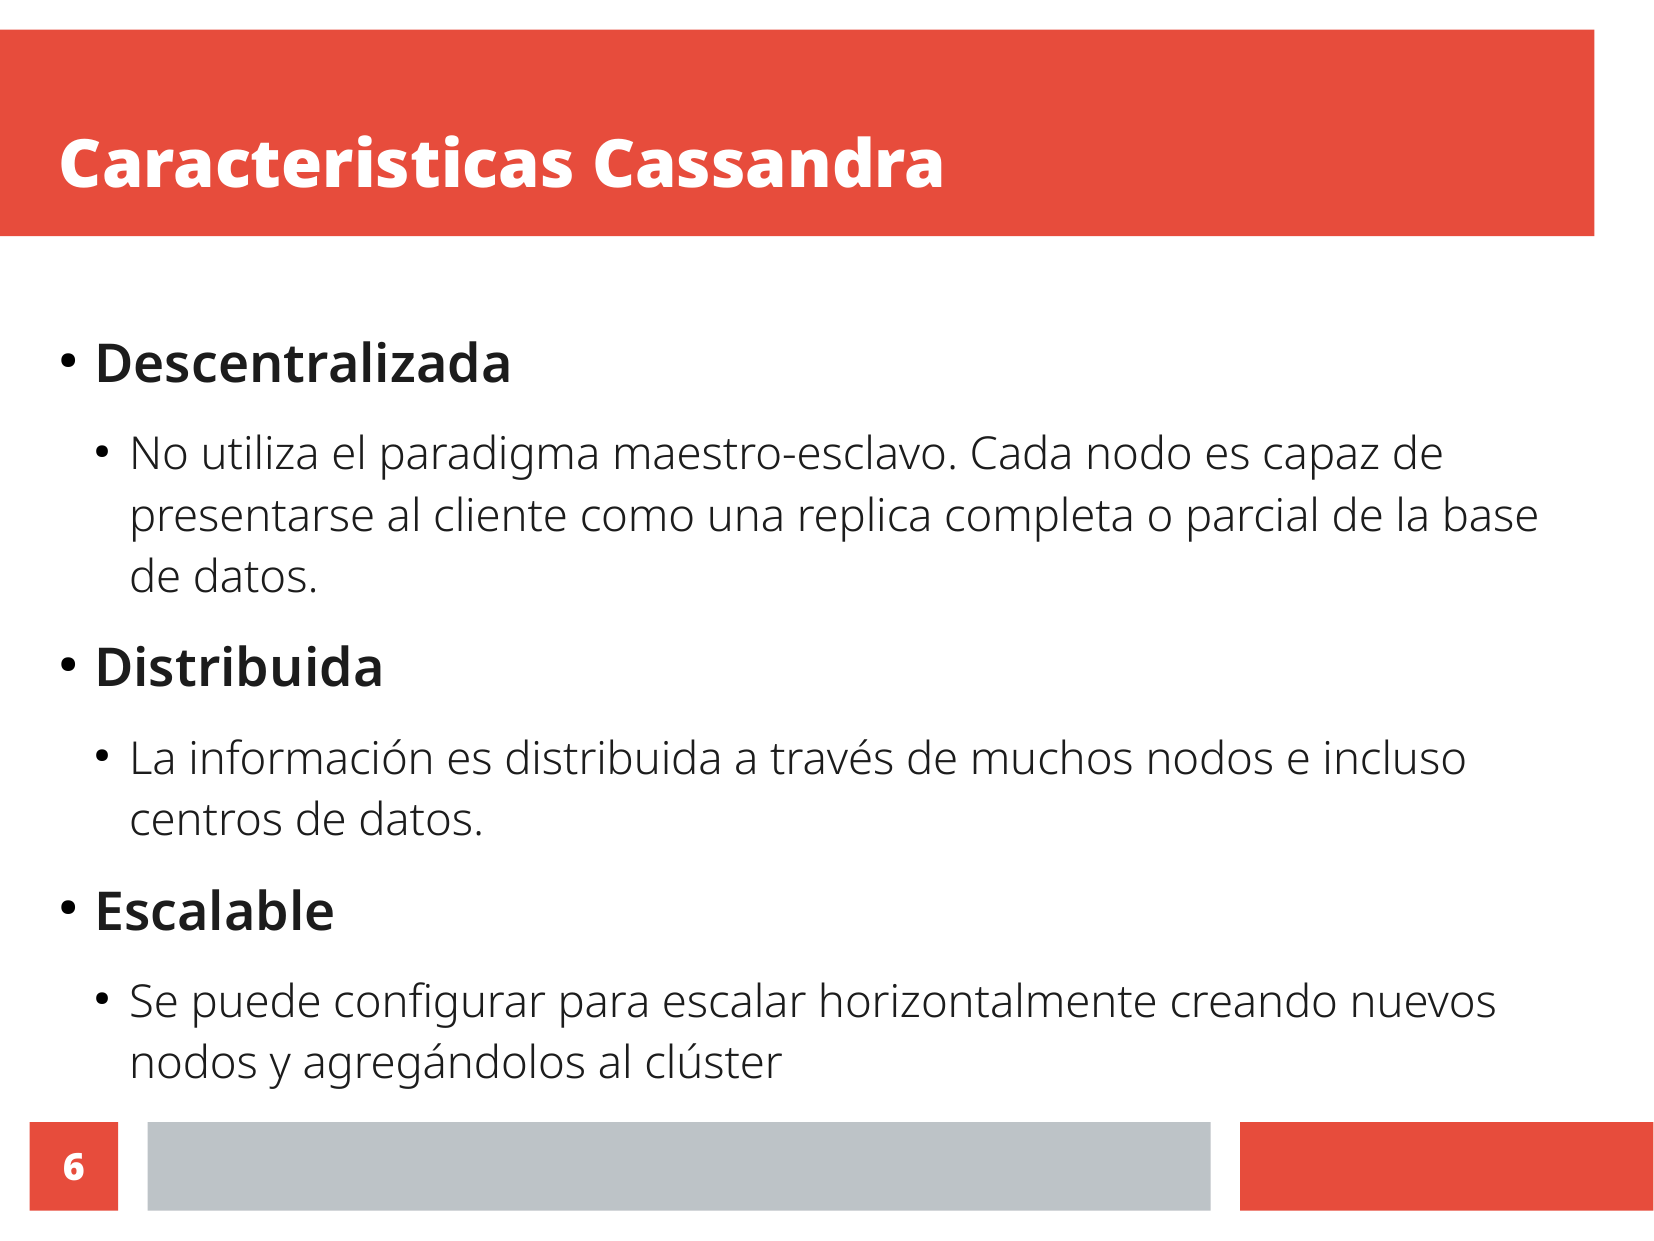

# Caracteristicas Cassandra
Descentralizada
No utiliza el paradigma maestro-esclavo. Cada nodo es capaz de presentarse al cliente como una replica completa o parcial de la base de datos.
Distribuida
La información es distribuida a través de muchos nodos e incluso centros de datos.
Escalable
Se puede configurar para escalar horizontalmente creando nuevos nodos y agregándolos al clúster
6